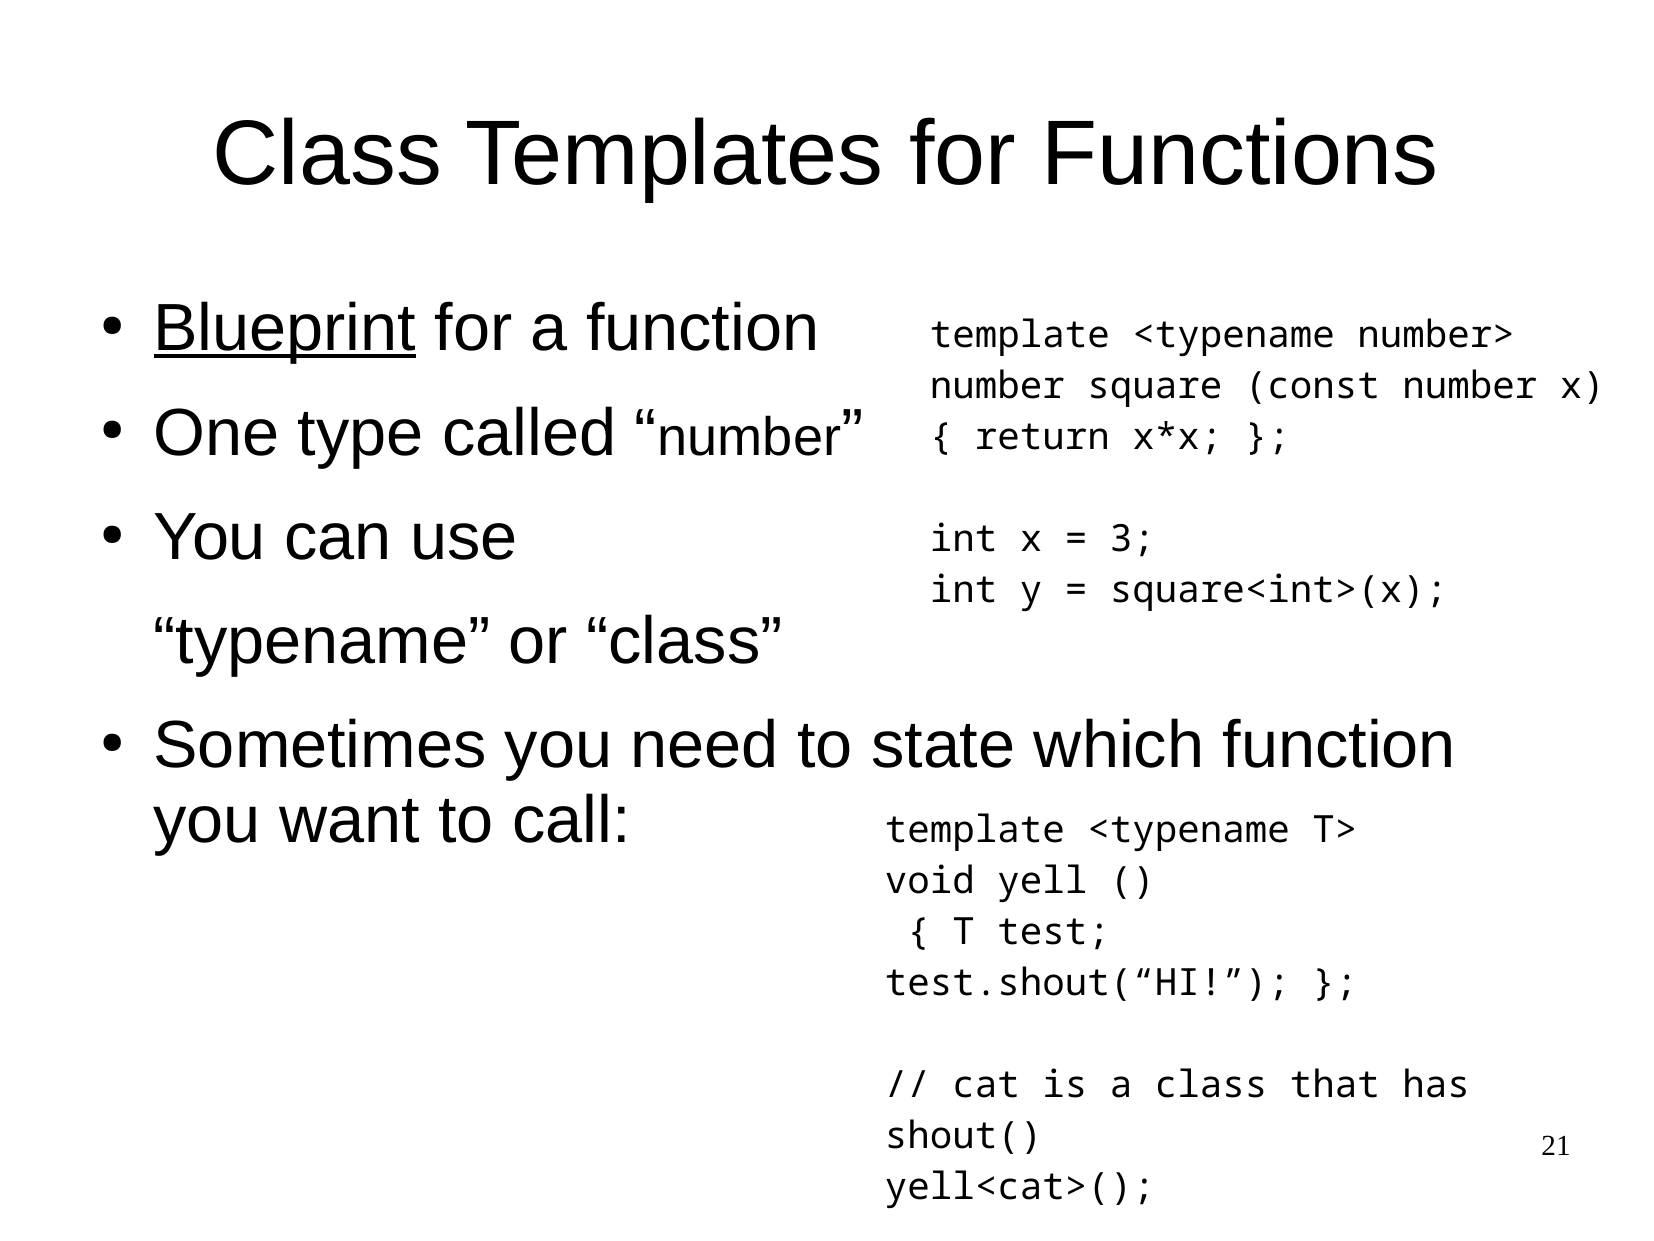

# Class Templates for Functions
Blueprint for a function
One type called “number”
You can use
“typename” or “class”
Sometimes you need to state which function you want to call:
template <typename number>
number square (const number x) { return x*x; };
int x = 3;
int y = square<int>(x);
template <typename T>
void yell ()
 { T test; test.shout(“HI!”); };
// cat is a class that has shout()
yell<cat>();
21